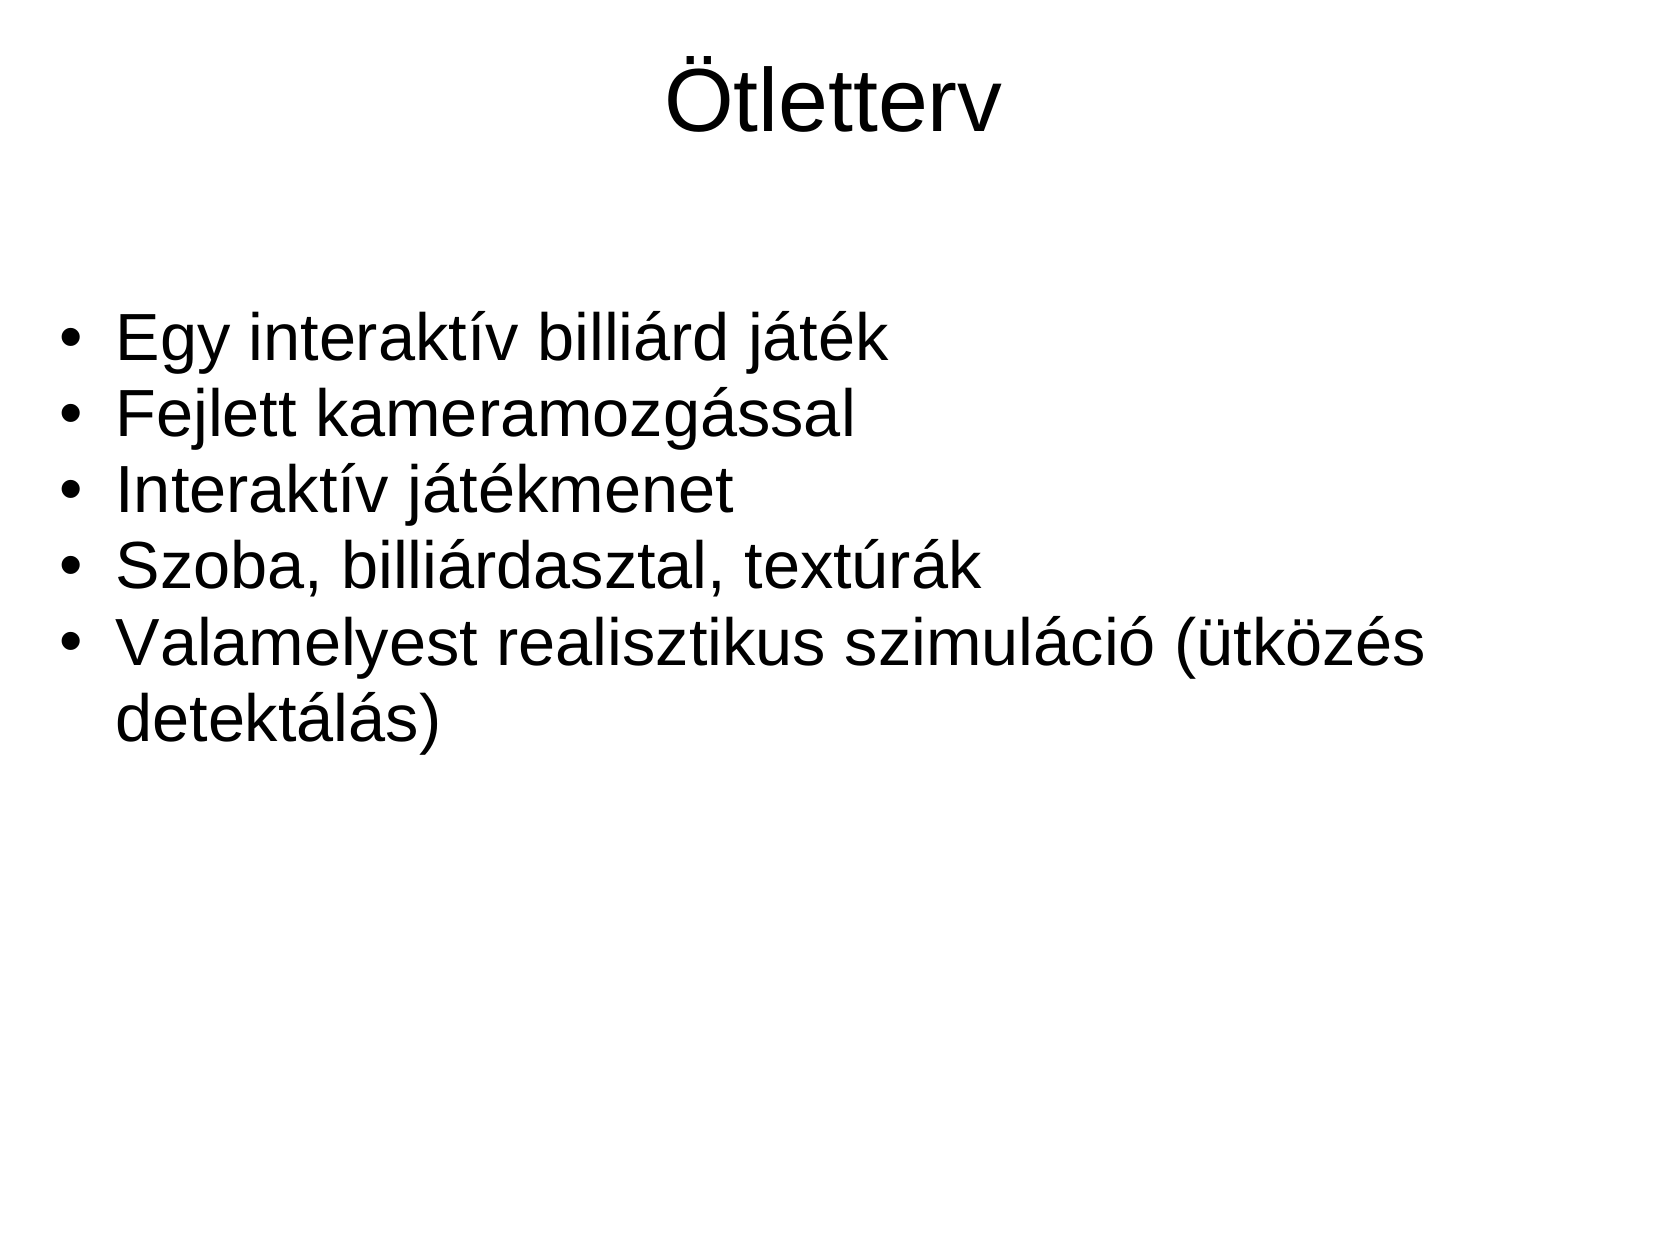

# Ötletterv
Egy interaktív billiárd játék
Fejlett kameramozgással
Interaktív játékmenet
Szoba, billiárdasztal, textúrák
Valamelyest realisztikus szimuláció (ütközés detektálás)